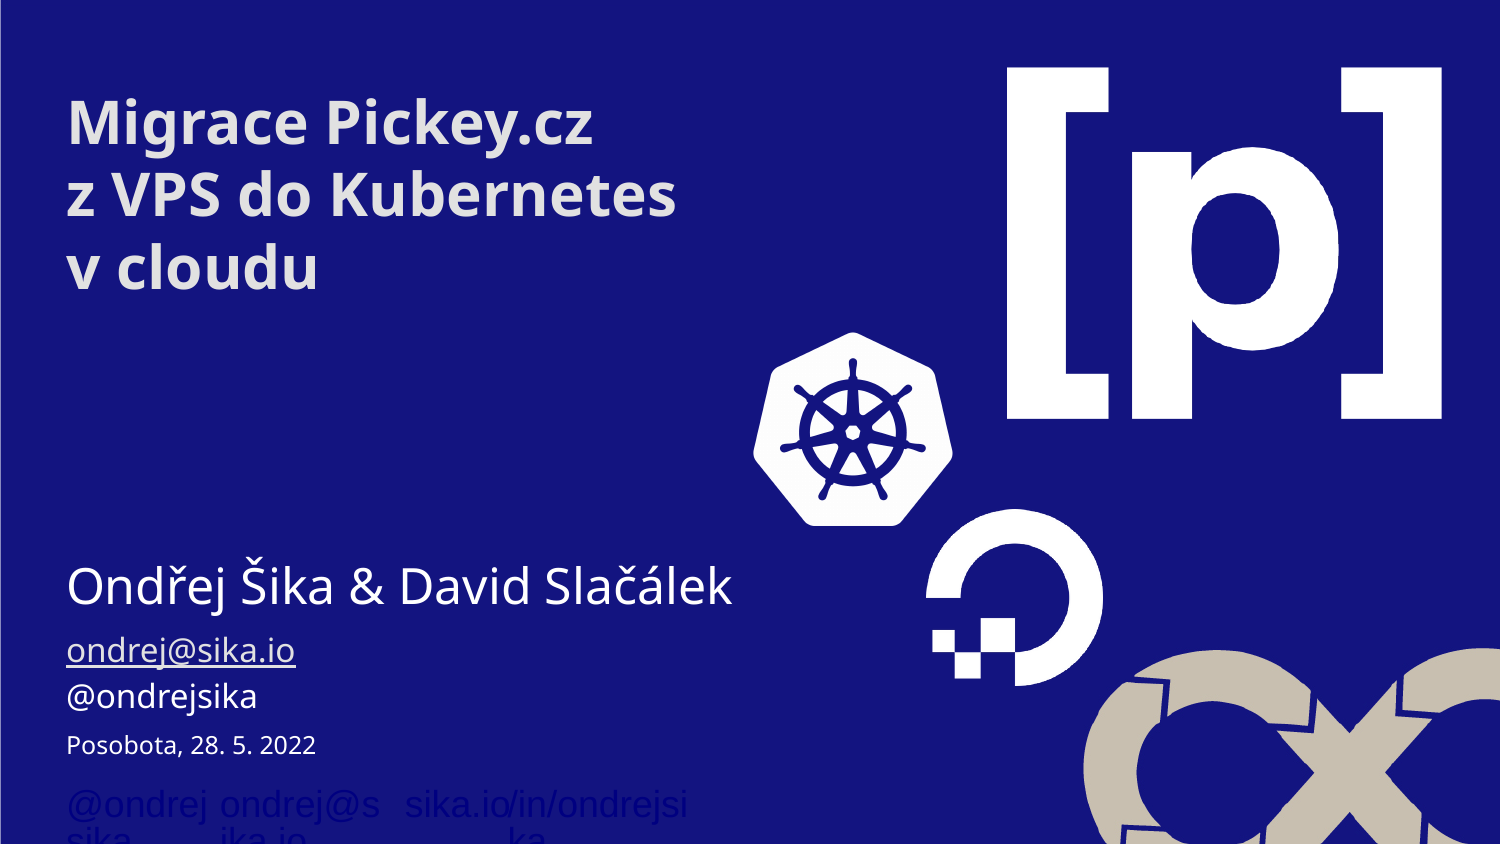

Migrace Pickey.cz
z VPS do Kubernetes
v cloudu
# Ondřej Šika & David Slačálek
ondrej@sika.io
@ondrejsika
Posobota, 28. 5. 2022